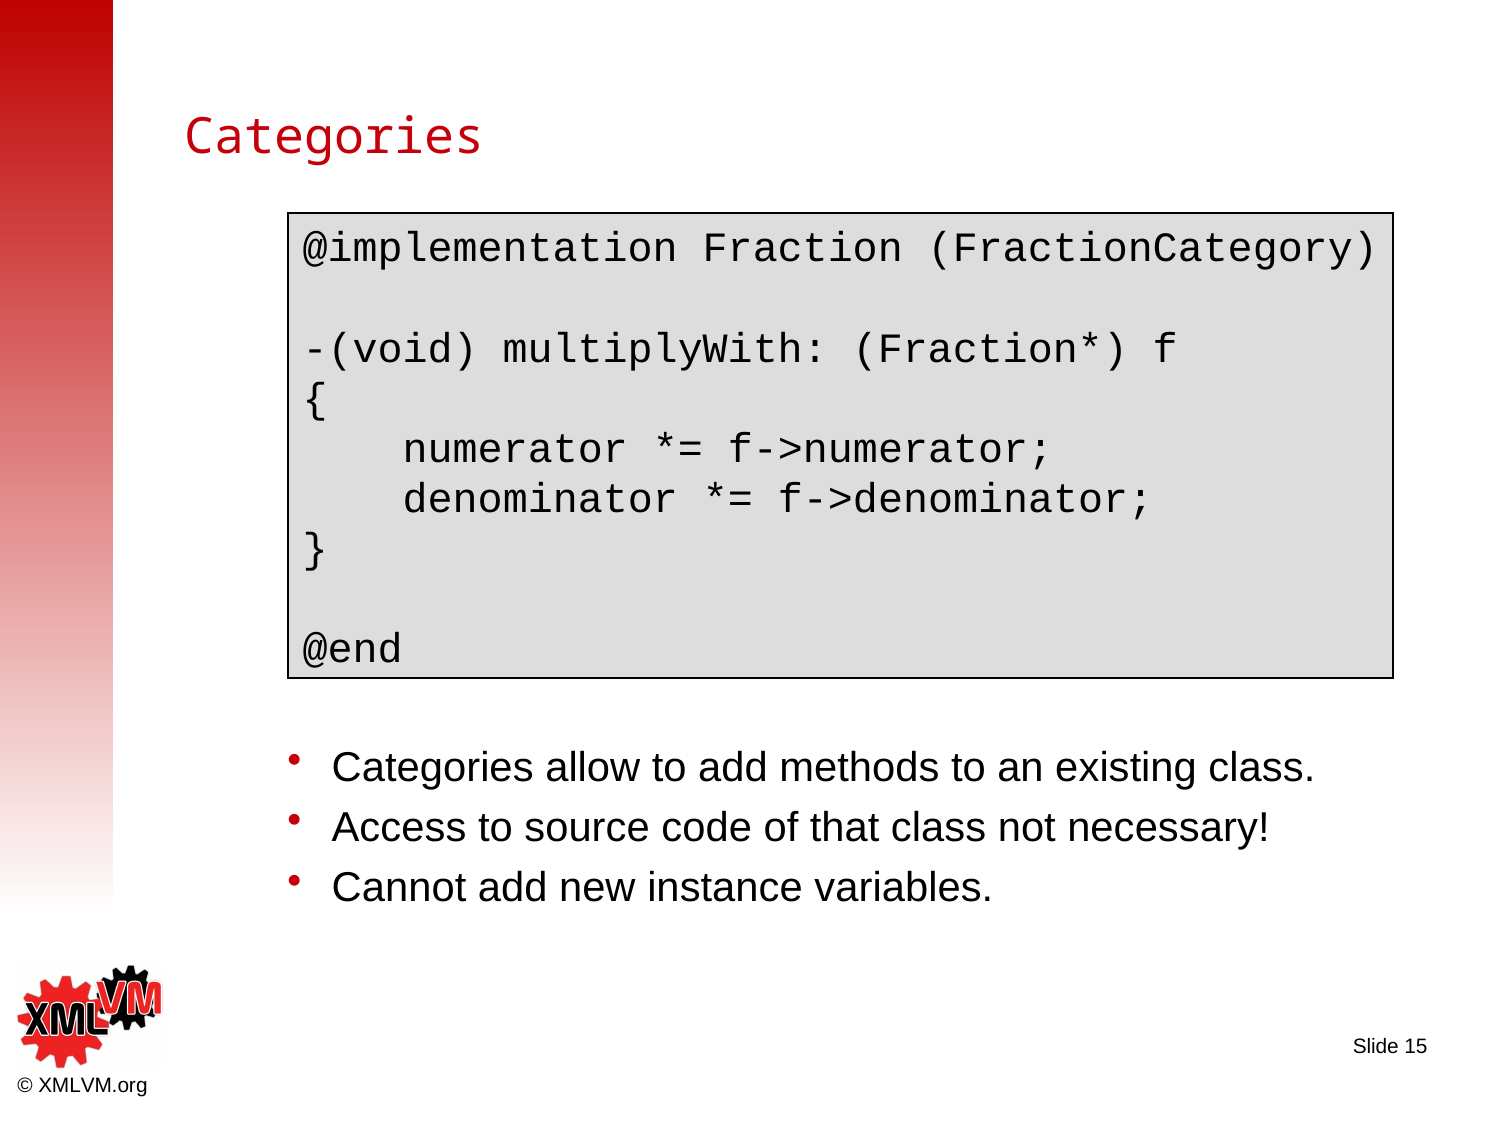

# Categories
@implementation Fraction (FractionCategory)
-(void) multiplyWith: (Fraction*) f
{
 numerator *= f->numerator;
 denominator *= f->denominator;
}
@end
Categories allow to add methods to an existing class.
Access to source code of that class not necessary!
Cannot add new instance variables.